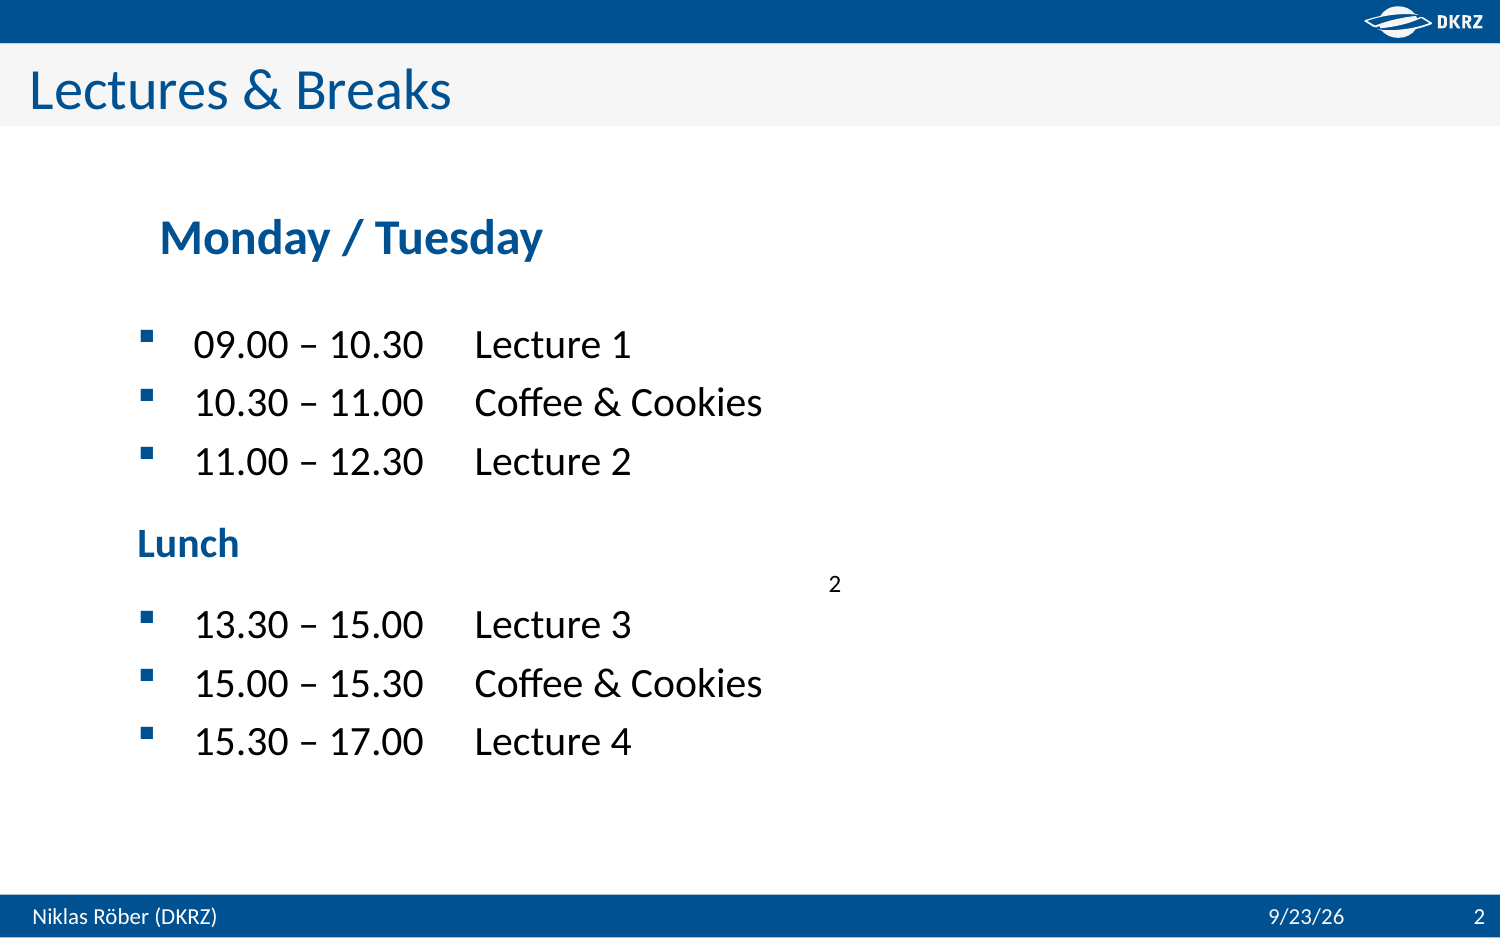

# Lectures & Breaks
09.00 – 10.30 	Lecture 1
10.30 – 11.00 	Coffee & Cookies
11.00 – 12.30 	Lecture 2
Lunch
13.30 – 15.00 	Lecture 3
15.00 – 15.30 	Coffee & Cookies
15.30 – 17.00 	Lecture 4
Monday / Tuesday
2